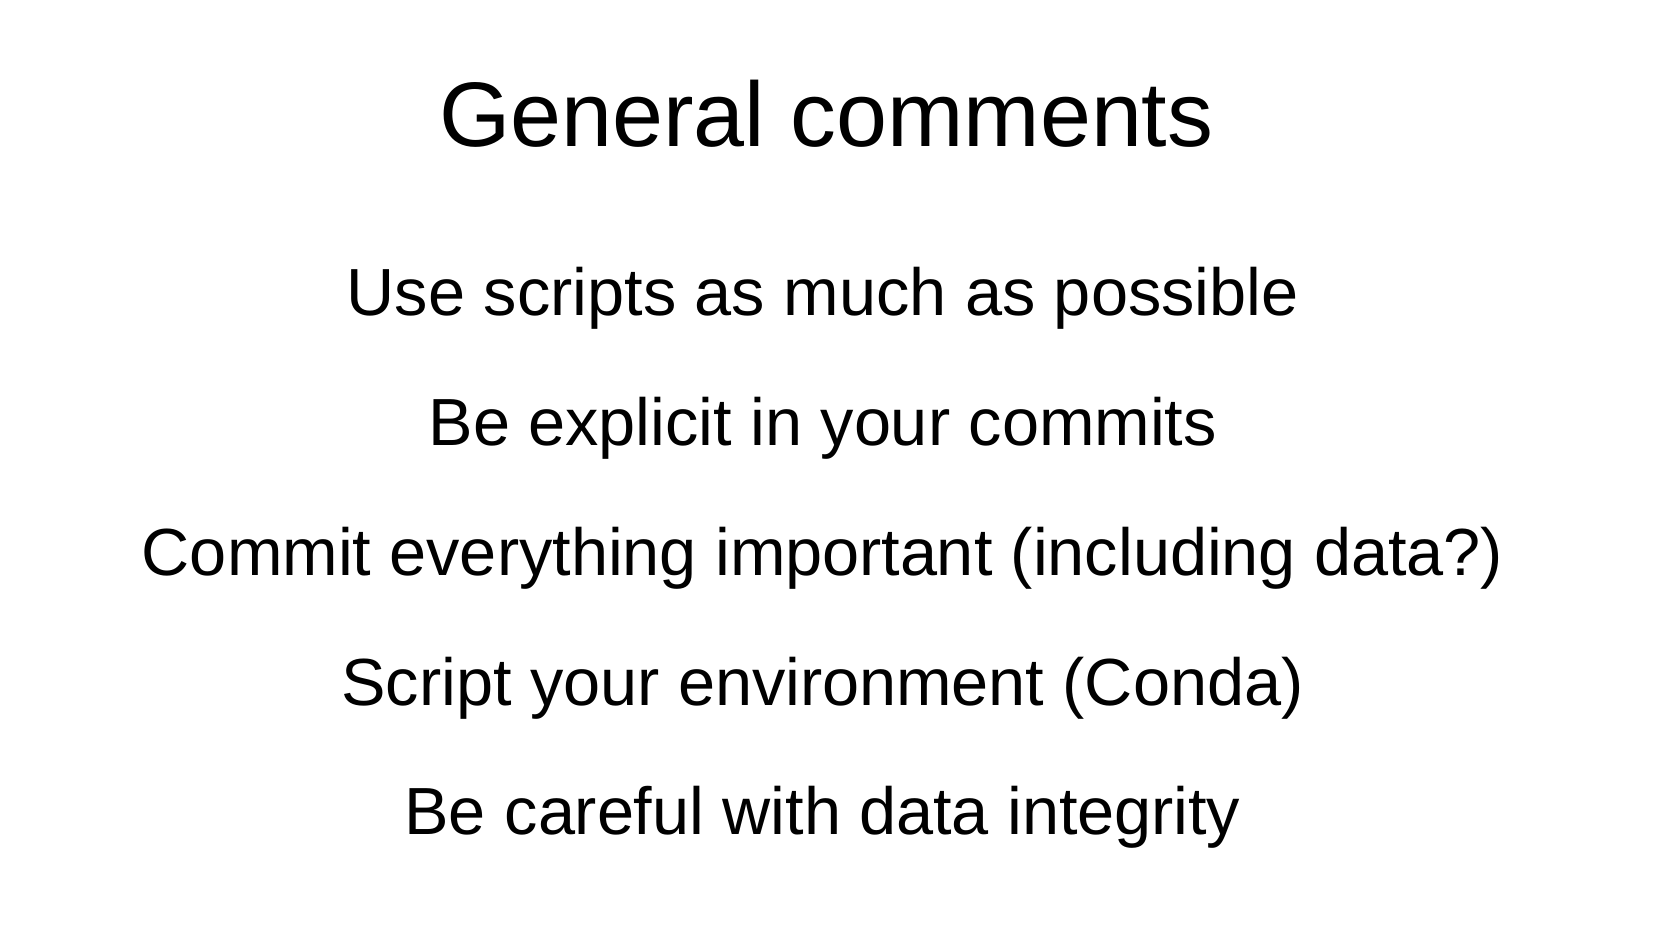

# General comments
Use scripts as much as possible
Be explicit in your commits
Commit everything important (including data?)
Script your environment (Conda)
Be careful with data integrity